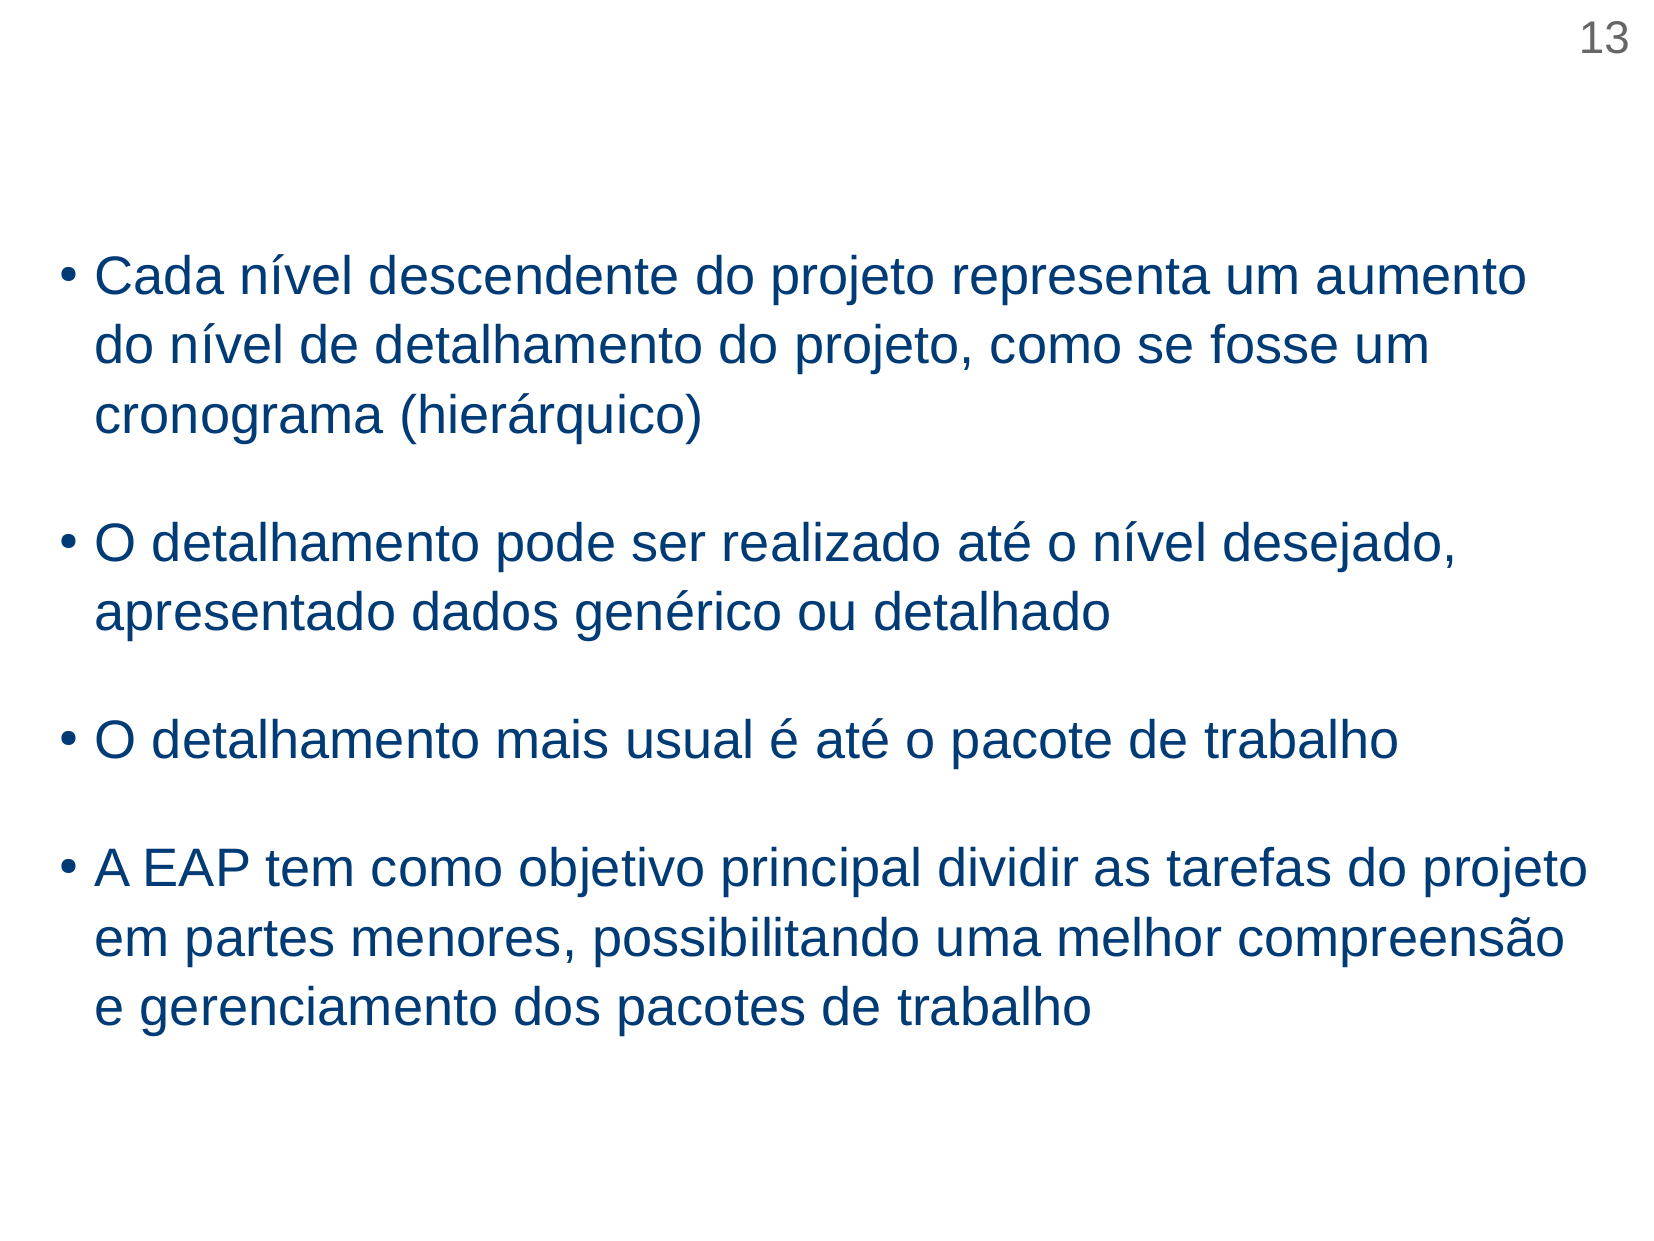

13
#
Cada nível descendente do projeto representa um aumento do nível de detalhamento do projeto, como se fosse um cronograma (hierárquico)
O detalhamento pode ser realizado até o nível desejado, apresentado dados genérico ou detalhado
O detalhamento mais usual é até o pacote de trabalho
A EAP tem como objetivo principal dividir as tarefas do projeto em partes menores, possibilitando uma melhor compreensão e gerenciamento dos pacotes de trabalho